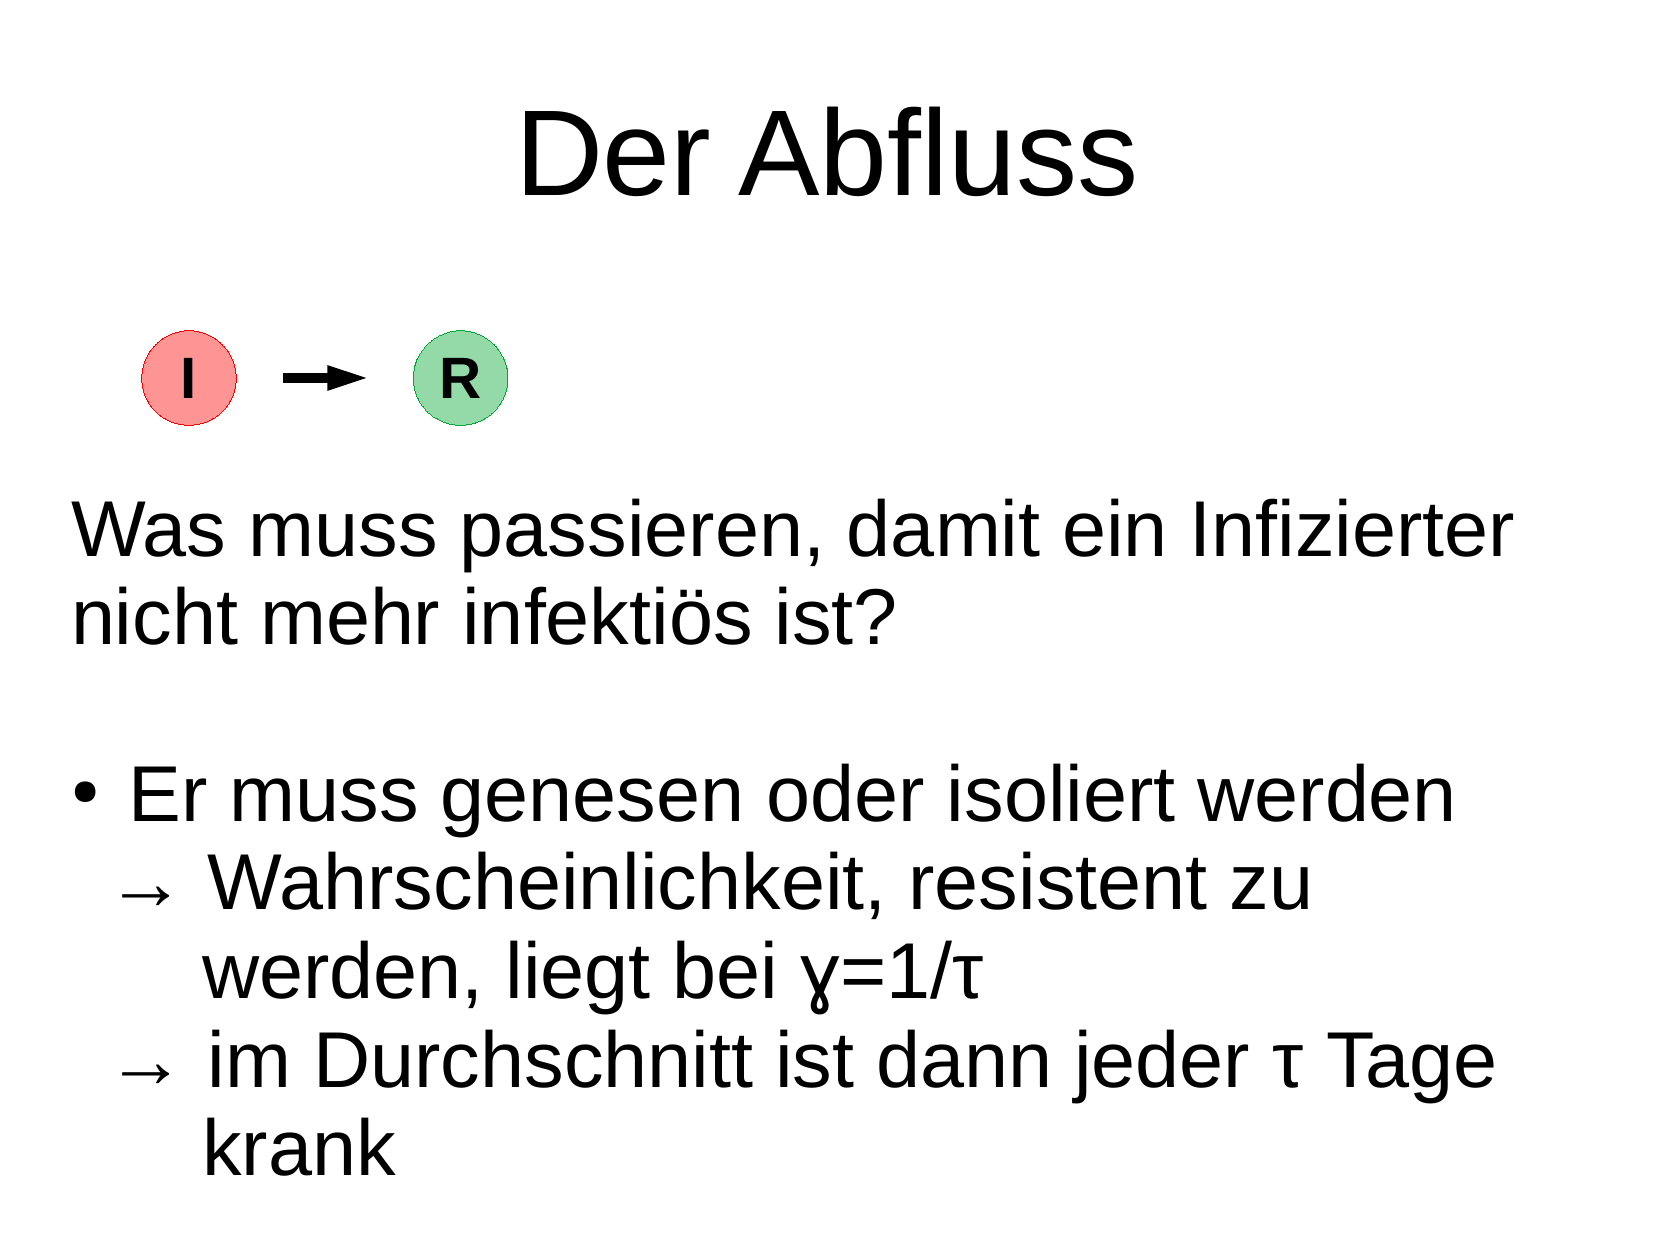

# Der Abfluss
I
R
Was muss passieren, damit ein Infizierter nicht mehr infektiös ist?
 Er muss genesen oder isoliert werden
→ Wahrscheinlichkeit, resistent zu 	 			 werden, liegt bei ɣ=1/τ
→ im Durchschnitt ist dann jeder τ Tage		 krank